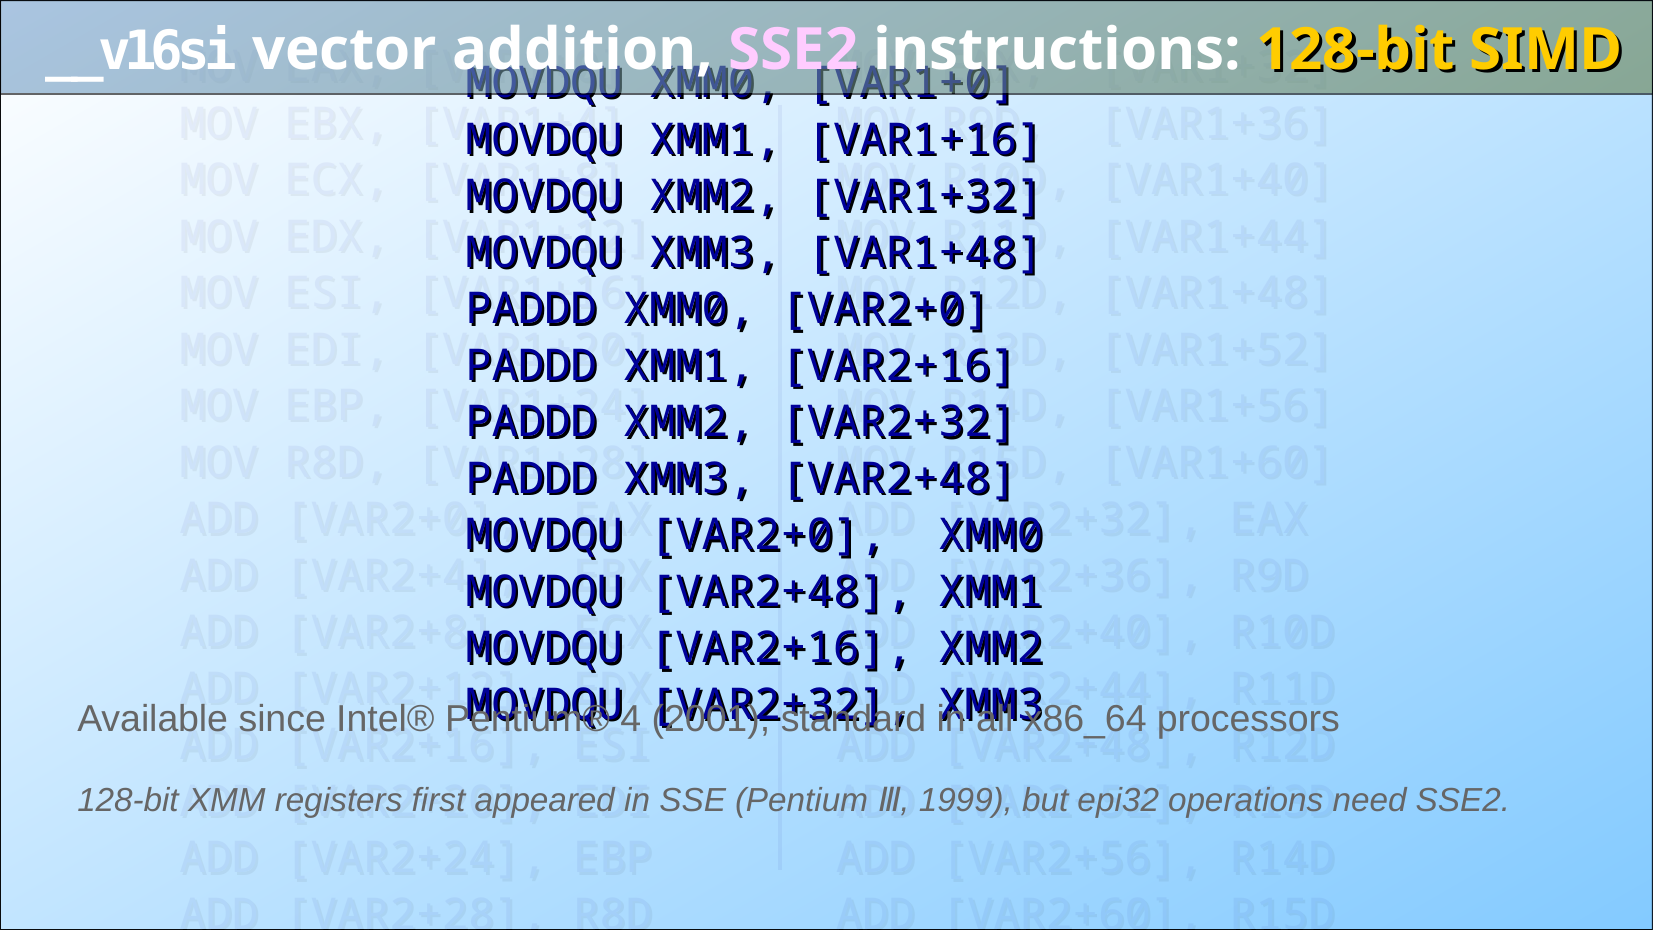

__v16si vector addition, SSE2 instructions: 128-bit SIMD
MOV EAX, [VAR1+0] MOV EAX, [VAR1+32]
MOV EBX, [VAR1+4] MOV R9D, [VAR1+36]
MOV ECX, [VAR1+8] MOV R10D, [VAR1+40]
MOV EDX, [VAR1+12] MOV R11D, [VAR1+44]
MOV ESI, [VAR1+16] MOV R12D, [VAR1+48]
MOV EDI, [VAR1+20] MOV R13D, [VAR1+52]
MOV EBP, [VAR1+24] MOV R14D, [VAR1+56]
MOV R8D, [VAR1+28] MOV R15D, [VAR1+60]
ADD [VAR2+0], EAX ADD [VAR2+32], EAX
ADD [VAR2+4], EBX ADD [VAR2+36], R9D
ADD [VAR2+8], ECX ADD [VAR2+40], R10D
ADD [VAR2+12], EDX ADD [VAR2+44], R11D
ADD [VAR2+16], ESI ADD [VAR2+48], R12D
ADD [VAR2+20], EDI ADD [VAR2+52], R13D
ADD [VAR2+24], EBP ADD [VAR2+56], R14D
ADD [VAR2+28], R8D ADD [VAR2+60], R15D
MOVDQU XMM0, [VAR1+0]
MOVDQU XMM1, [VAR1+16]
MOVDQU XMM2, [VAR1+32]
MOVDQU XMM3, [VAR1+48]
PADDD XMM0, [VAR2+0]
PADDD XMM1, [VAR2+16]
PADDD XMM2, [VAR2+32]
PADDD XMM3, [VAR2+48]
MOVDQU [VAR2+0], XMM0
MOVDQU [VAR2+48], XMM1
MOVDQU [VAR2+16], XMM2
MOVDQU [VAR2+32], XMM3
Available since Intel® Pentium® 4 (2001), standard in all x86_64 processors
128-bit XMM registers first appeared in SSE (Pentium Ⅲ, 1999), but epi32 operations need SSE2.